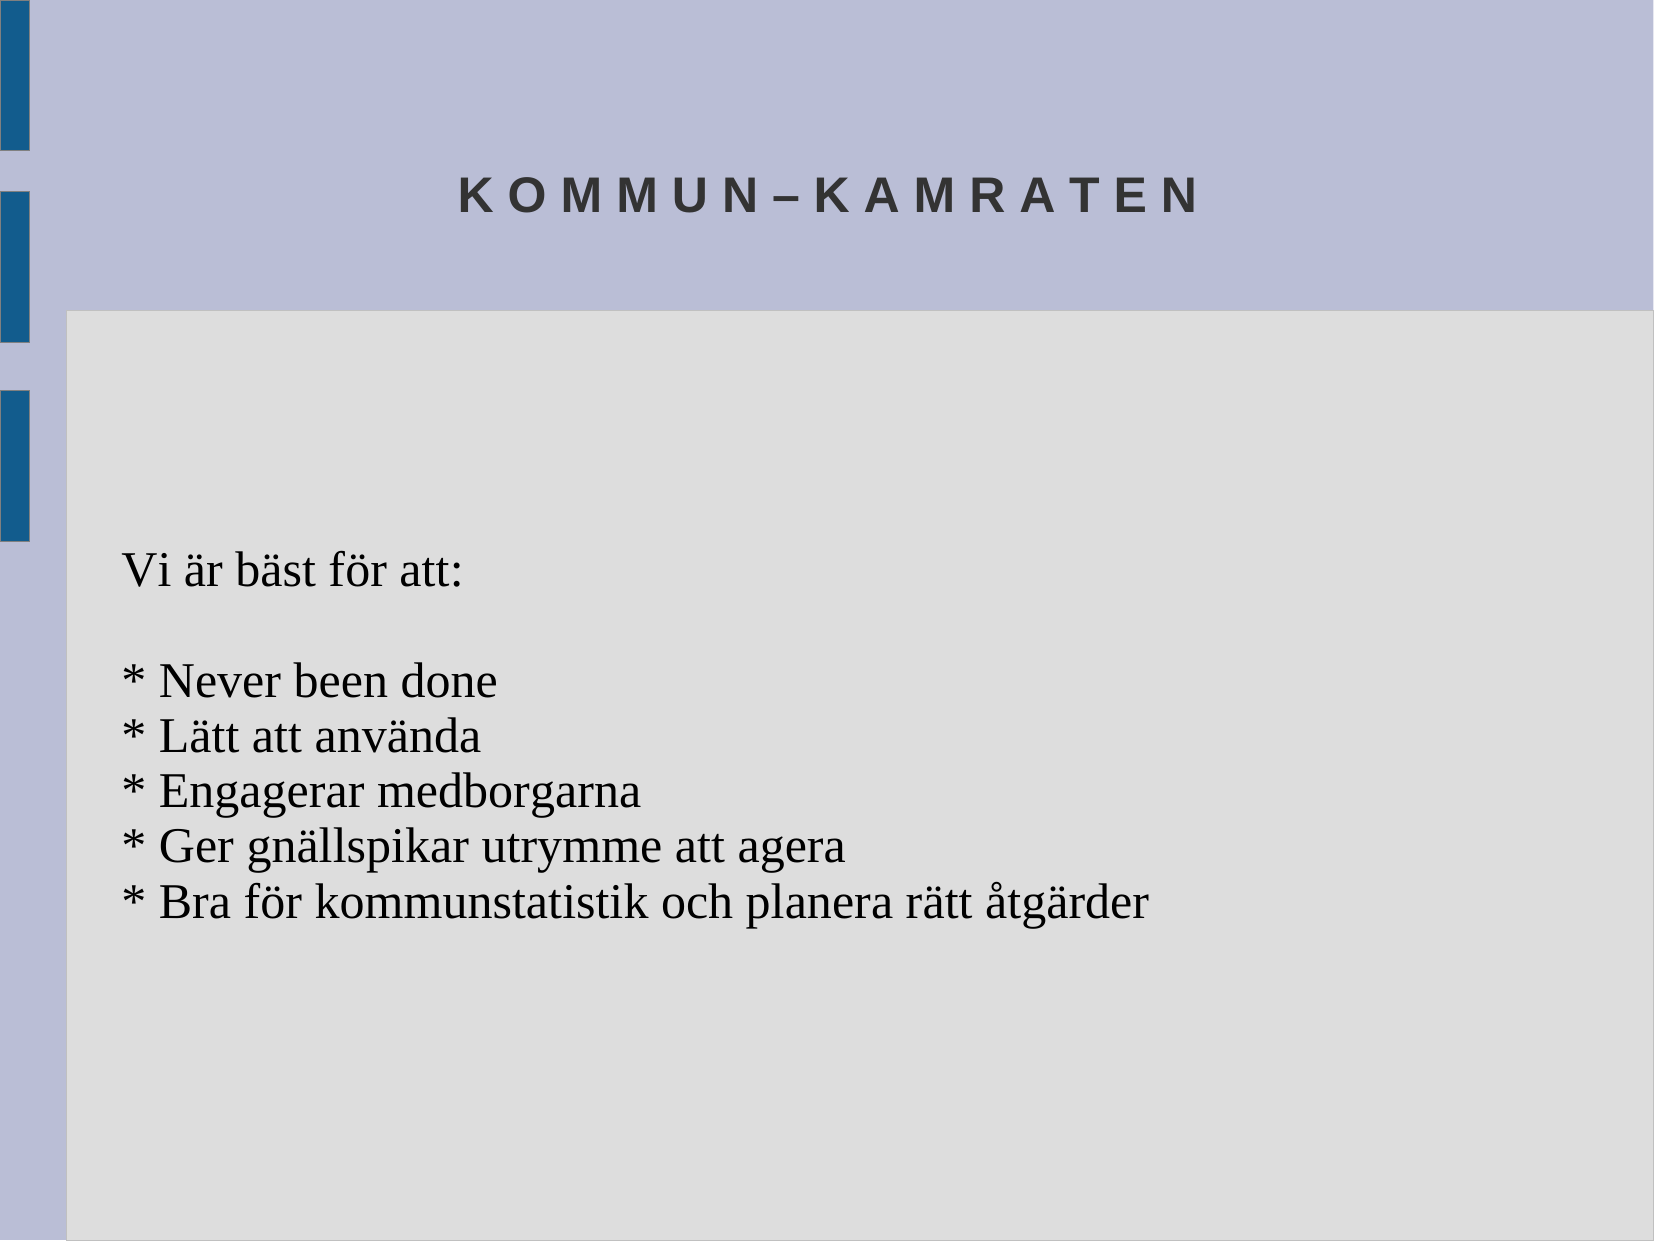

# K O M M U N – K A M R A T E N
Vi är bäst för att:
* Never been done
* Lätt att använda
* Engagerar medborgarna
* Ger gnällspikar utrymme att agera
* Bra för kommunstatistik och planera rätt åtgärder